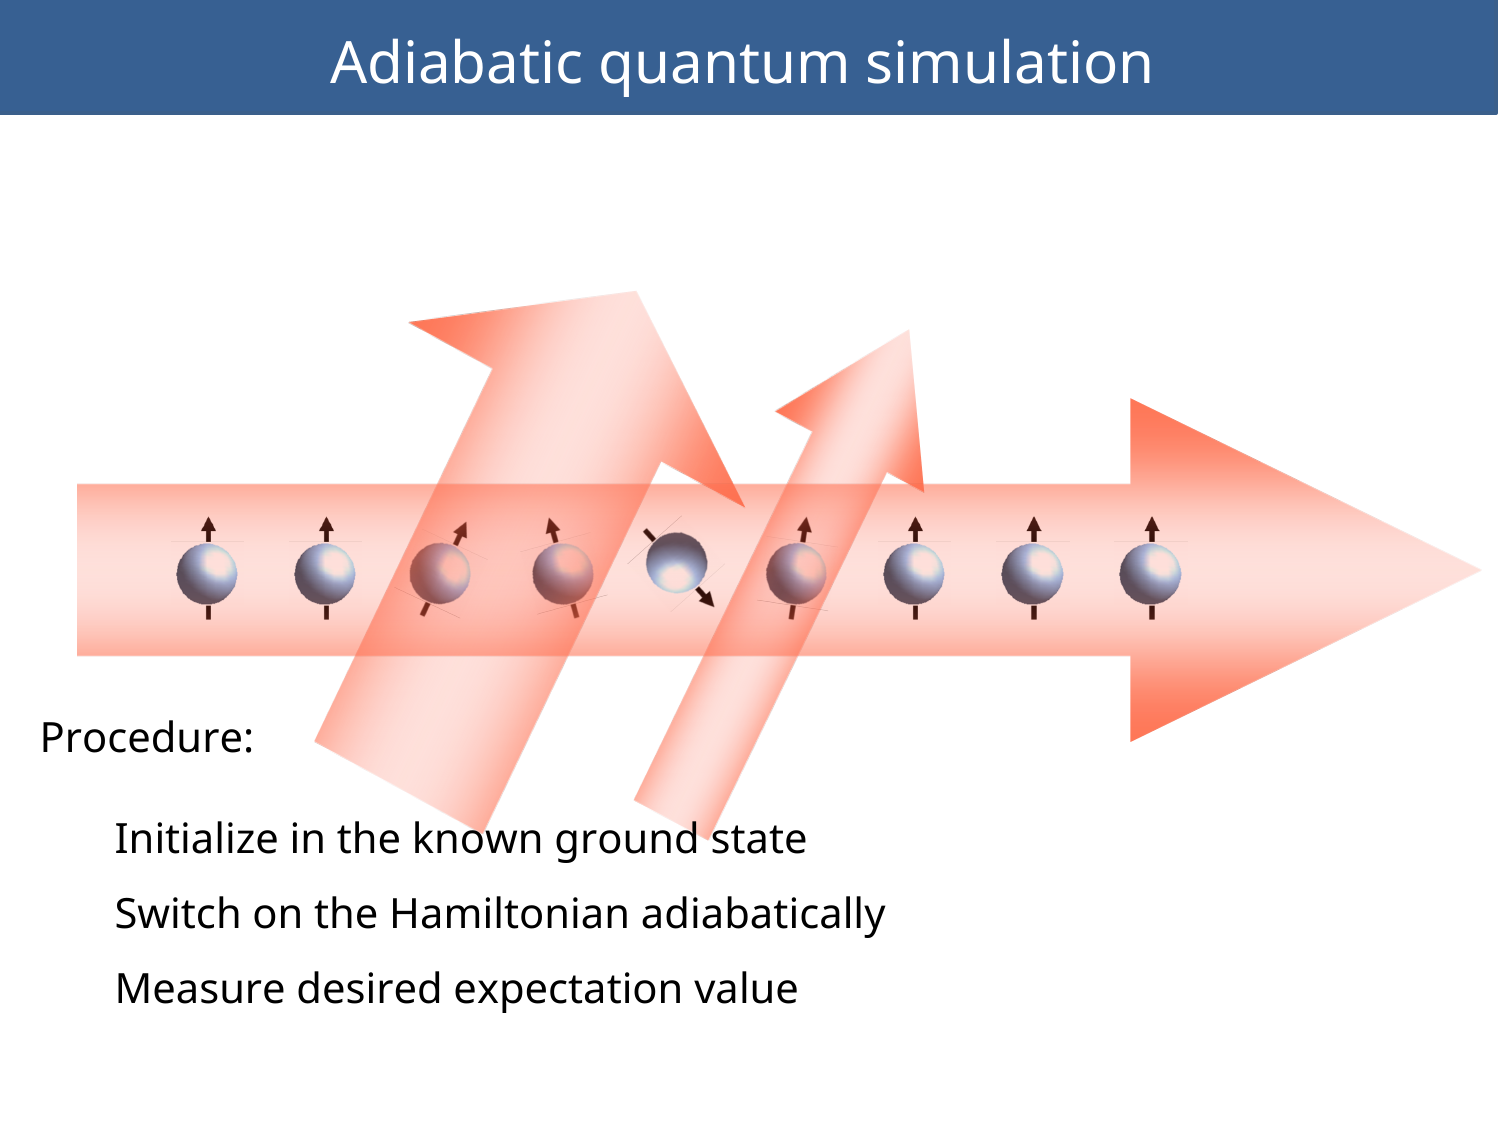

Adiabatic quantum simulation
Procedure:
	Initialize in the known ground state
Switch on the Hamiltonian adiabatically
Measure desired expectation value